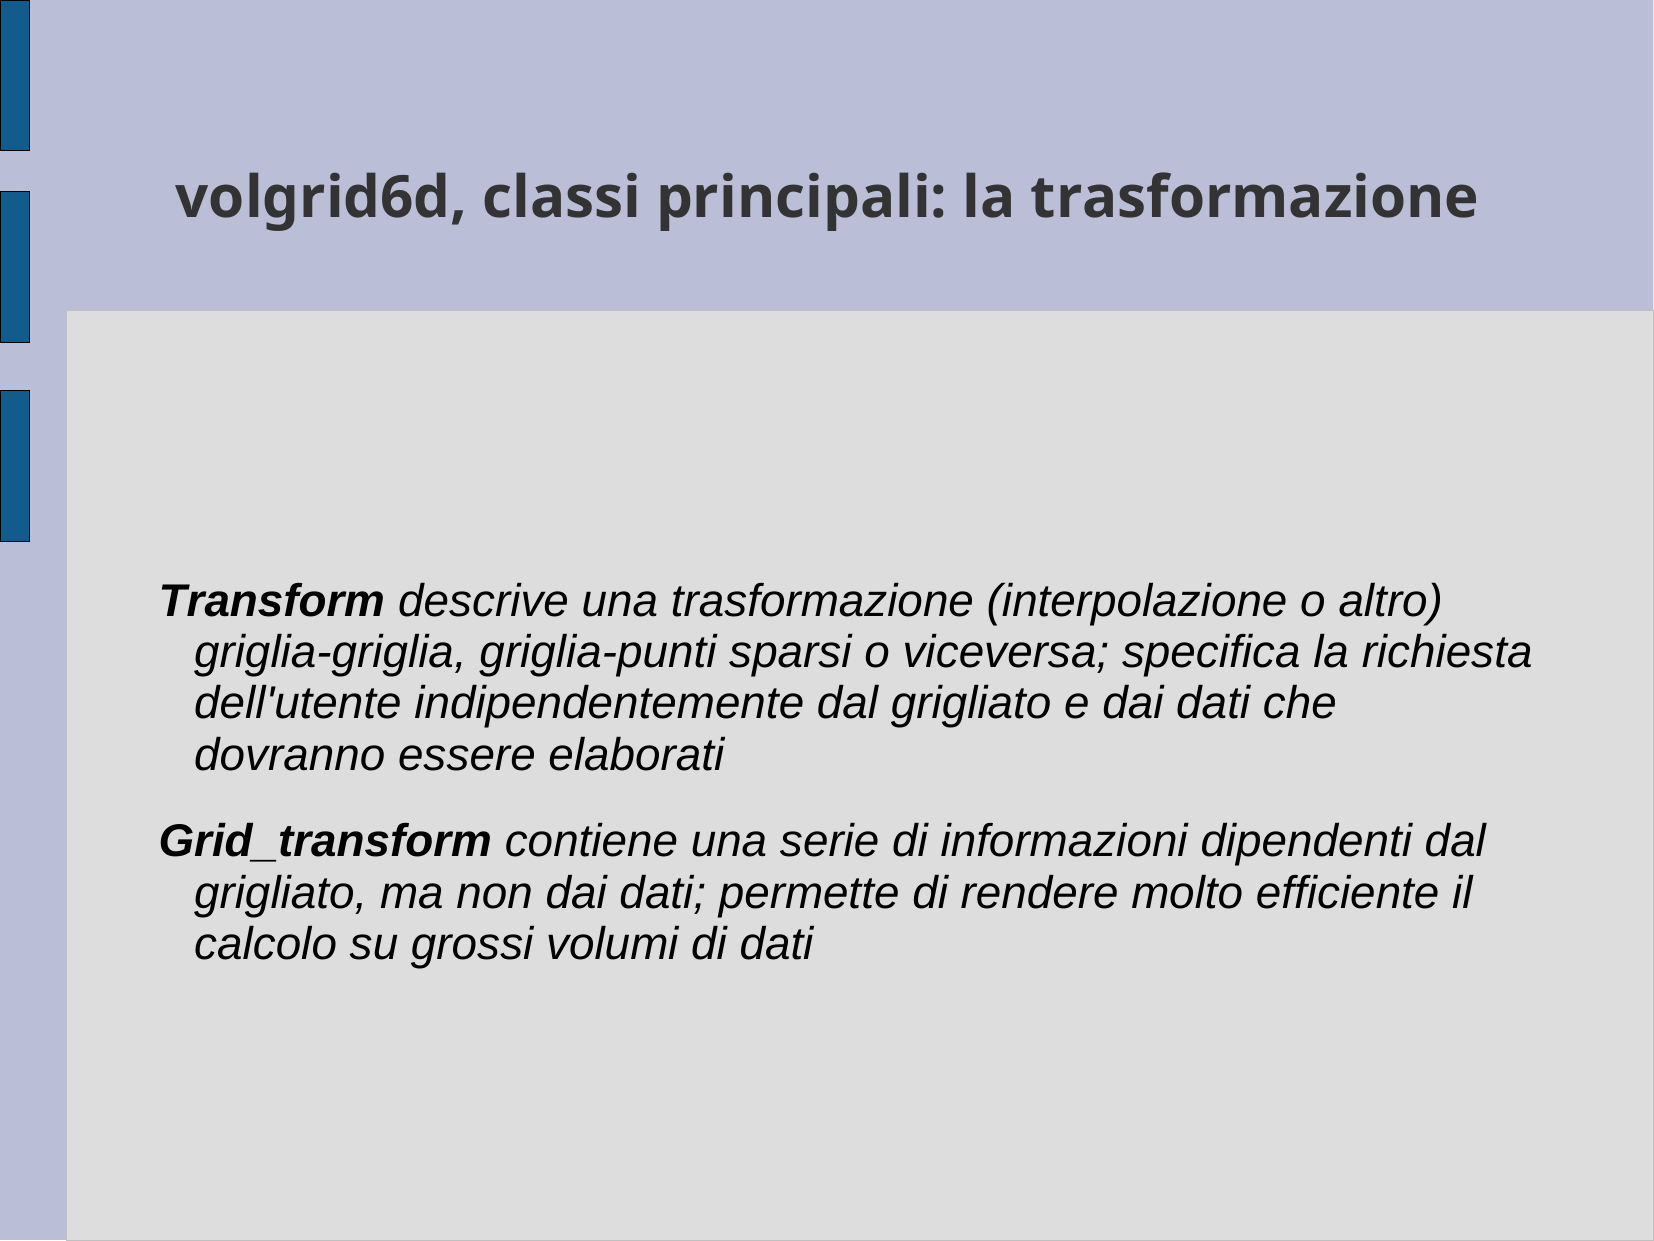

# volgrid6d, classi principali: la trasformazione
Transform descrive una trasformazione (interpolazione o altro) griglia-griglia, griglia-punti sparsi o viceversa; specifica la richiesta dell'utente indipendentemente dal grigliato e dai dati che dovranno essere elaborati
Grid_transform contiene una serie di informazioni dipendenti dal grigliato, ma non dai dati; permette di rendere molto efficiente il calcolo su grossi volumi di dati